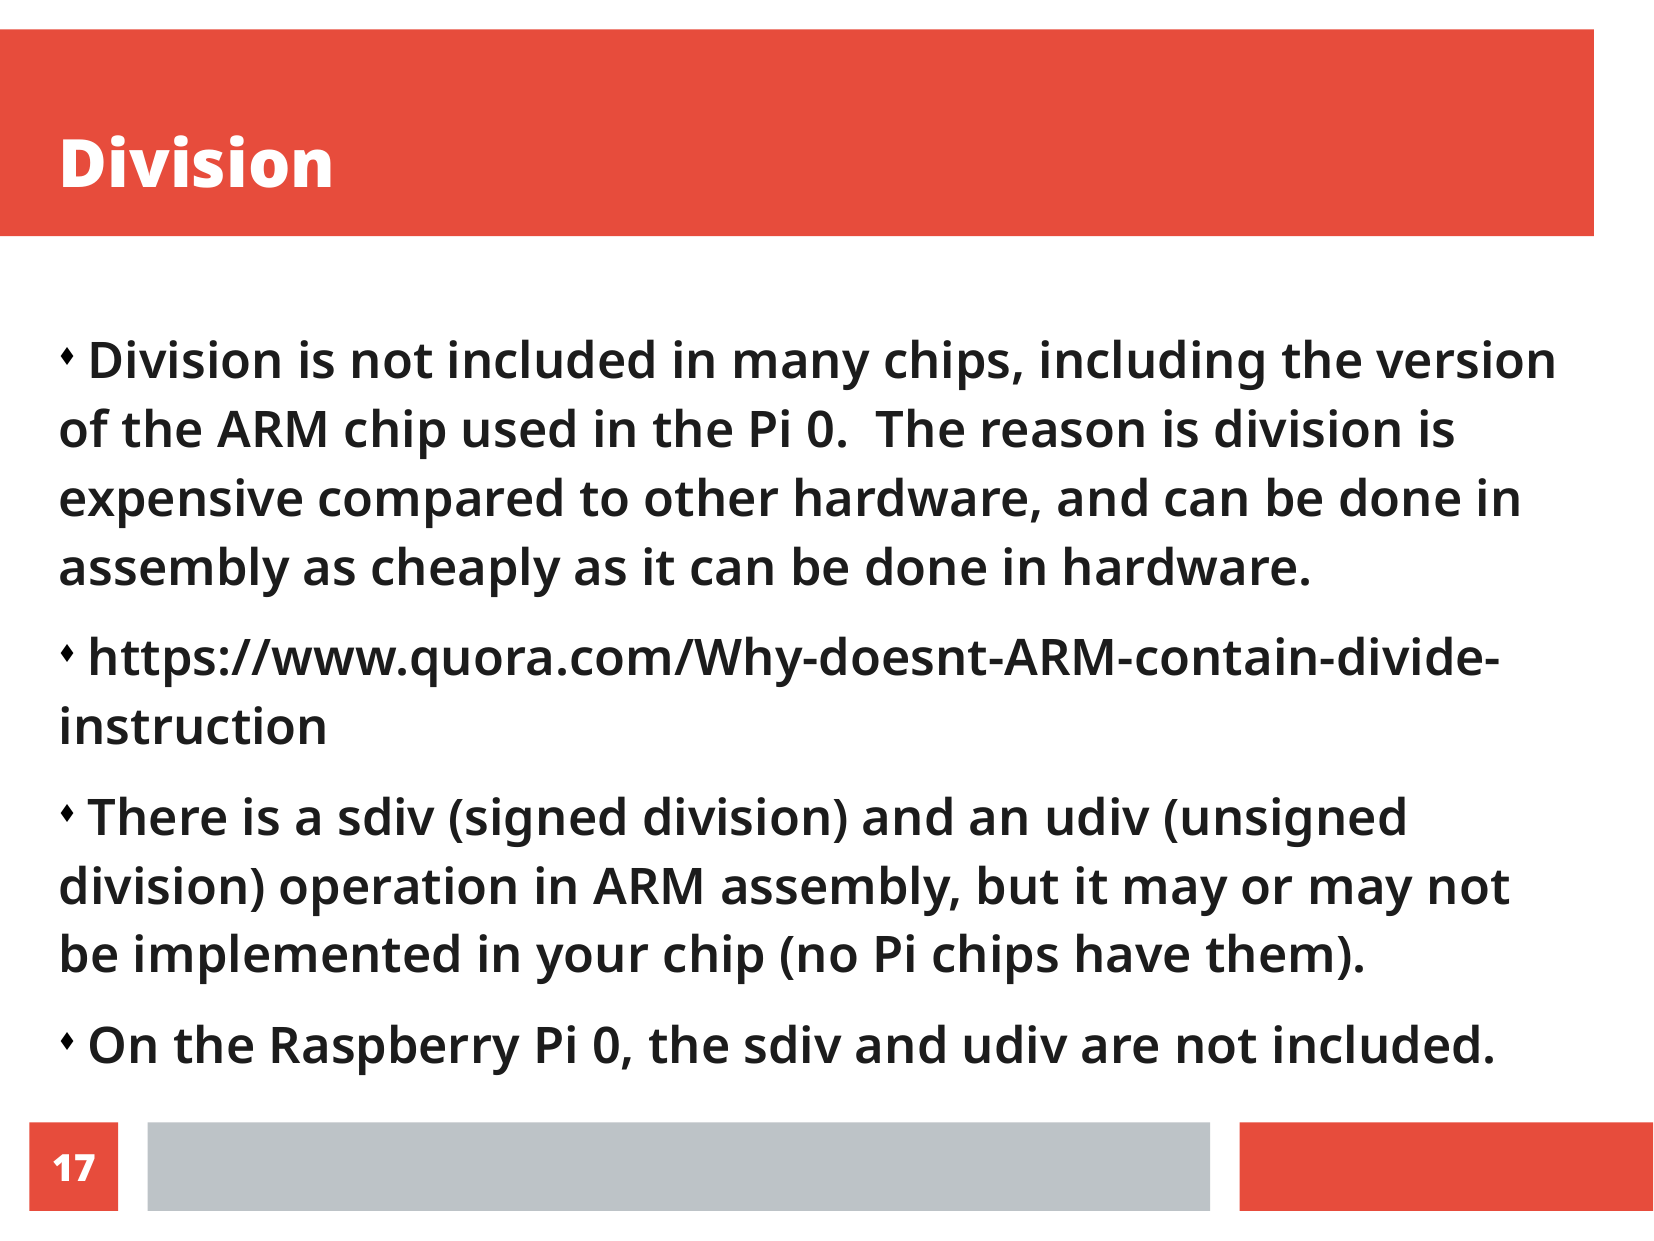

# Division
 Division is not included in many chips, including the version of the ARM chip used in the Pi 0. The reason is division is expensive compared to other hardware, and can be done in assembly as cheaply as it can be done in hardware.
 https://www.quora.com/Why-doesnt-ARM-contain-divide-instruction
 There is a sdiv (signed division) and an udiv (unsigned division) operation in ARM assembly, but it may or may not be implemented in your chip (no Pi chips have them).
 On the Raspberry Pi 0, the sdiv and udiv are not included.
17